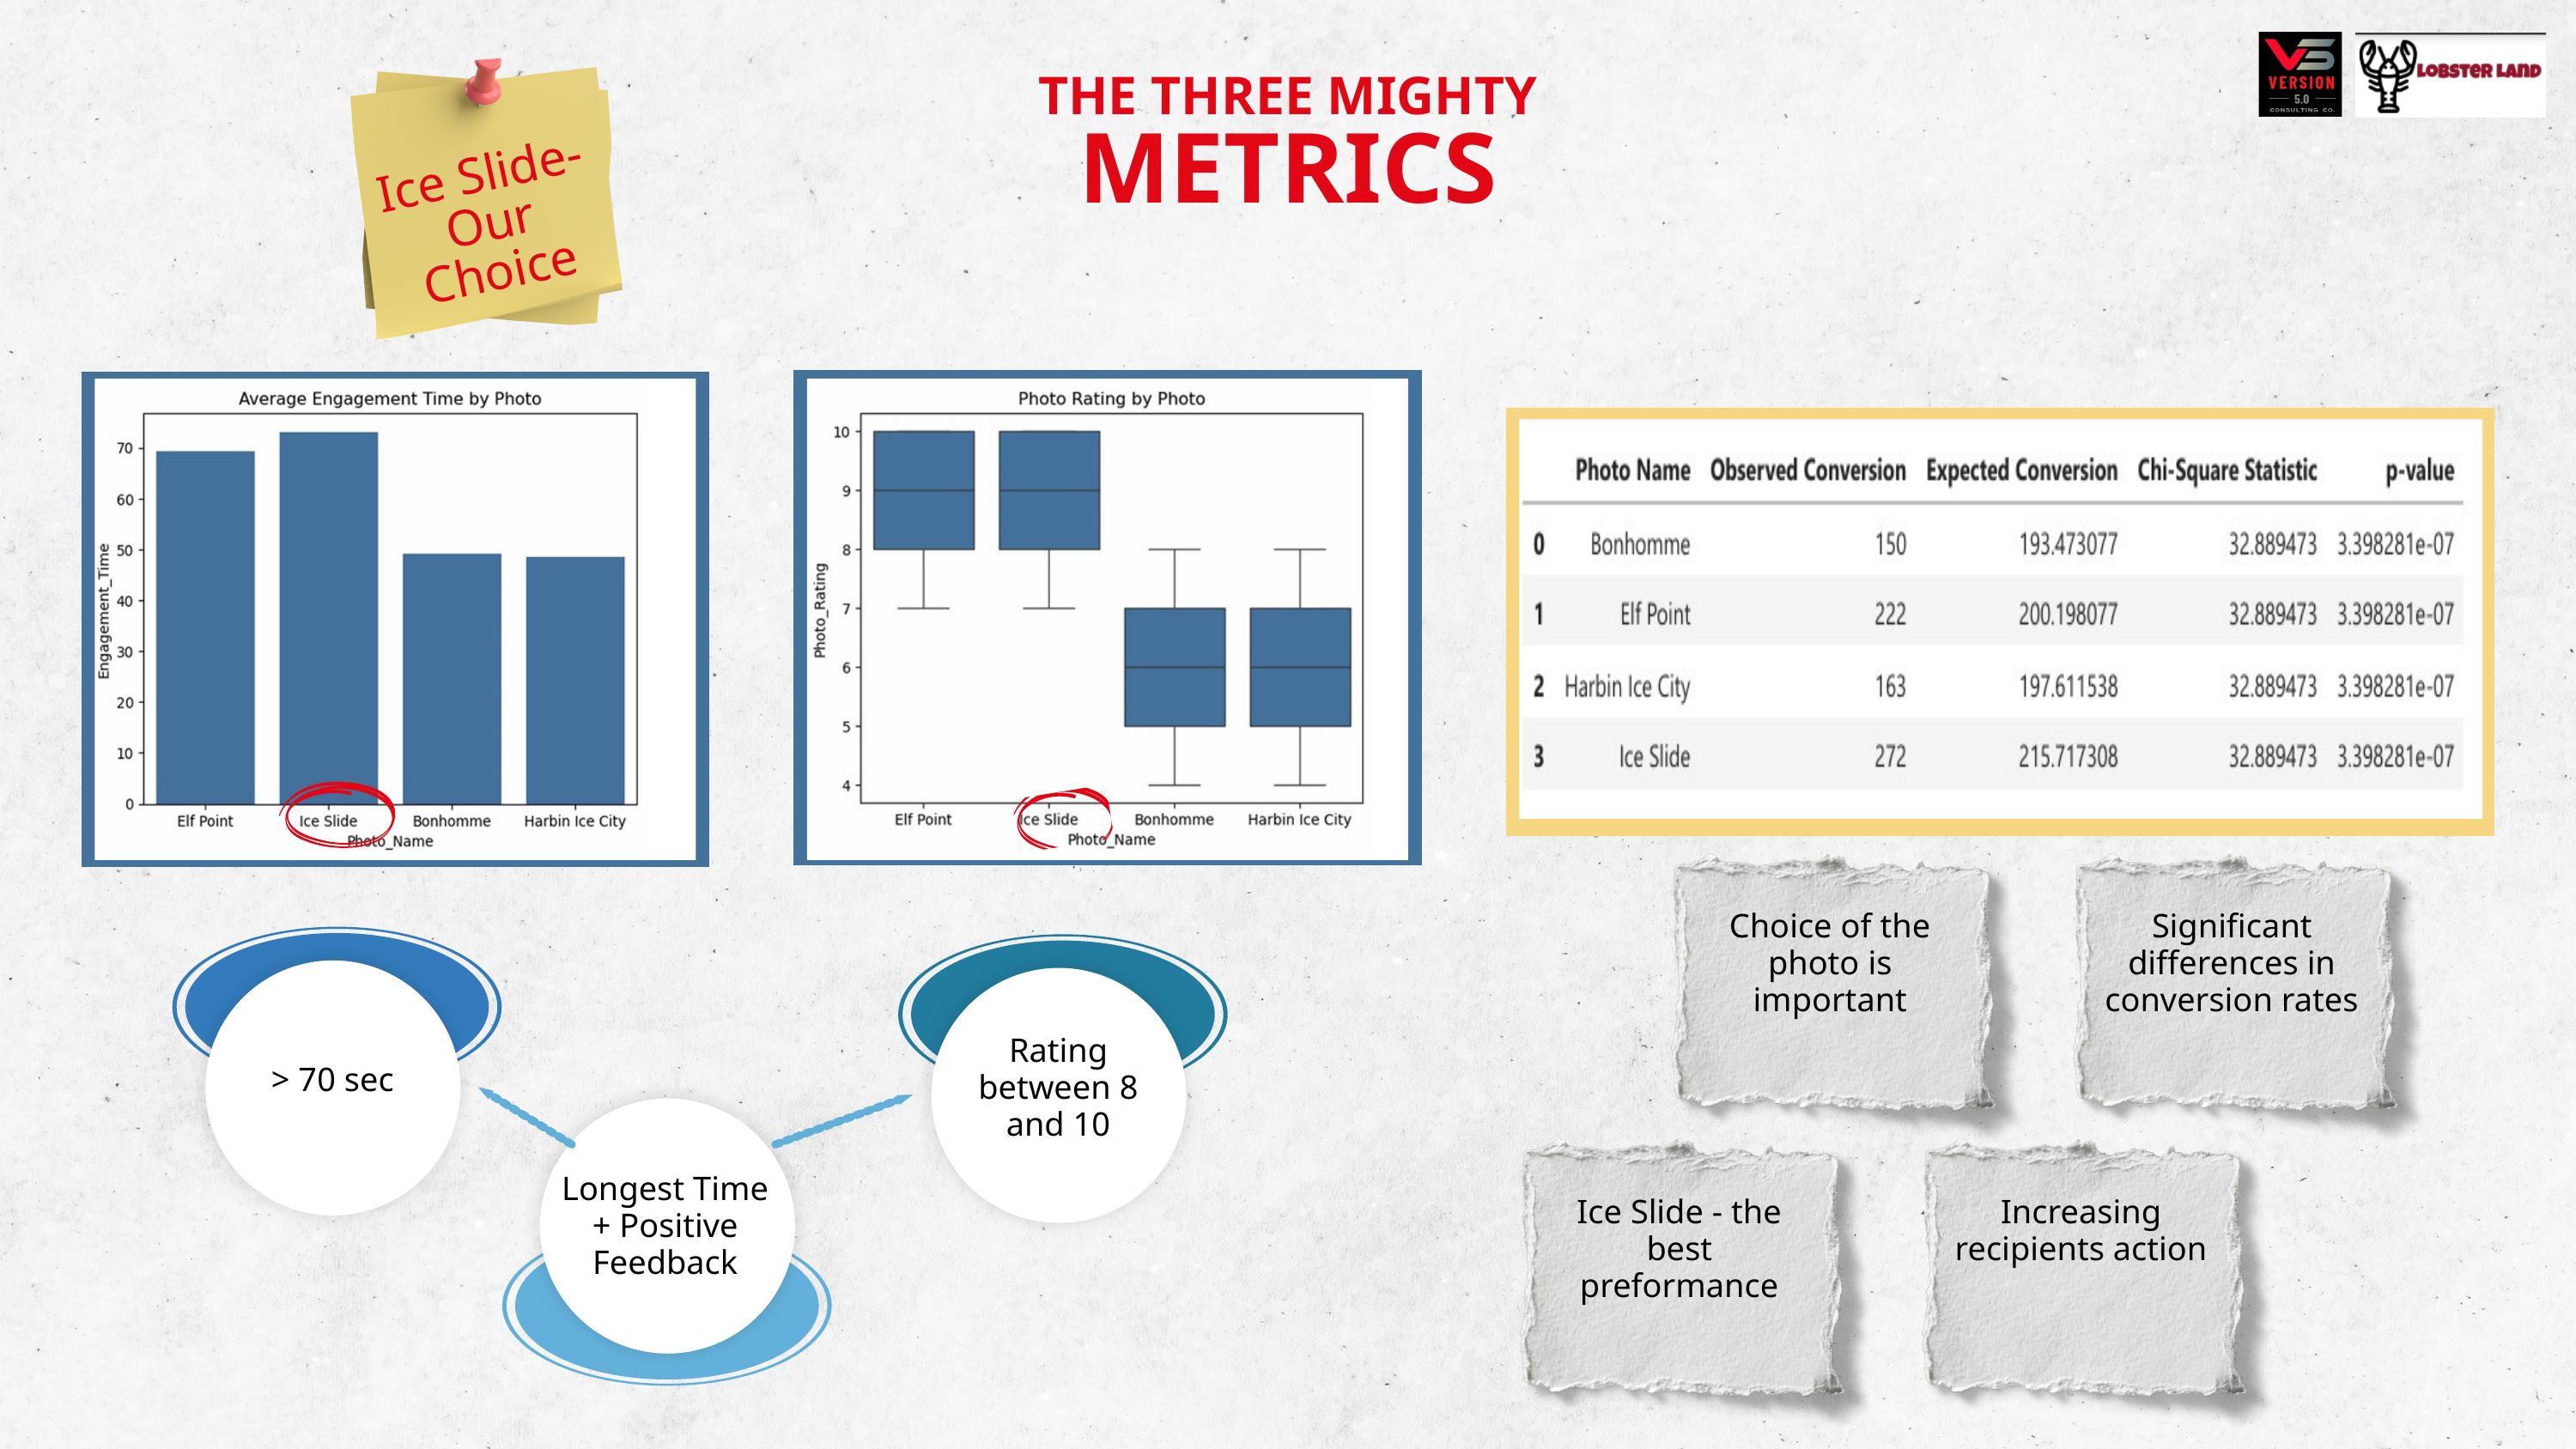

THE THREE MIGHTY
METRICS
Ice Slide- Our Choice
Choice of the photo is important
Significant differences in conversion rates
Rating between 8 and 10
> 70 sec
Longest Time + Positive Feedback
Ice Slide - the best preformance
Increasing recipients action